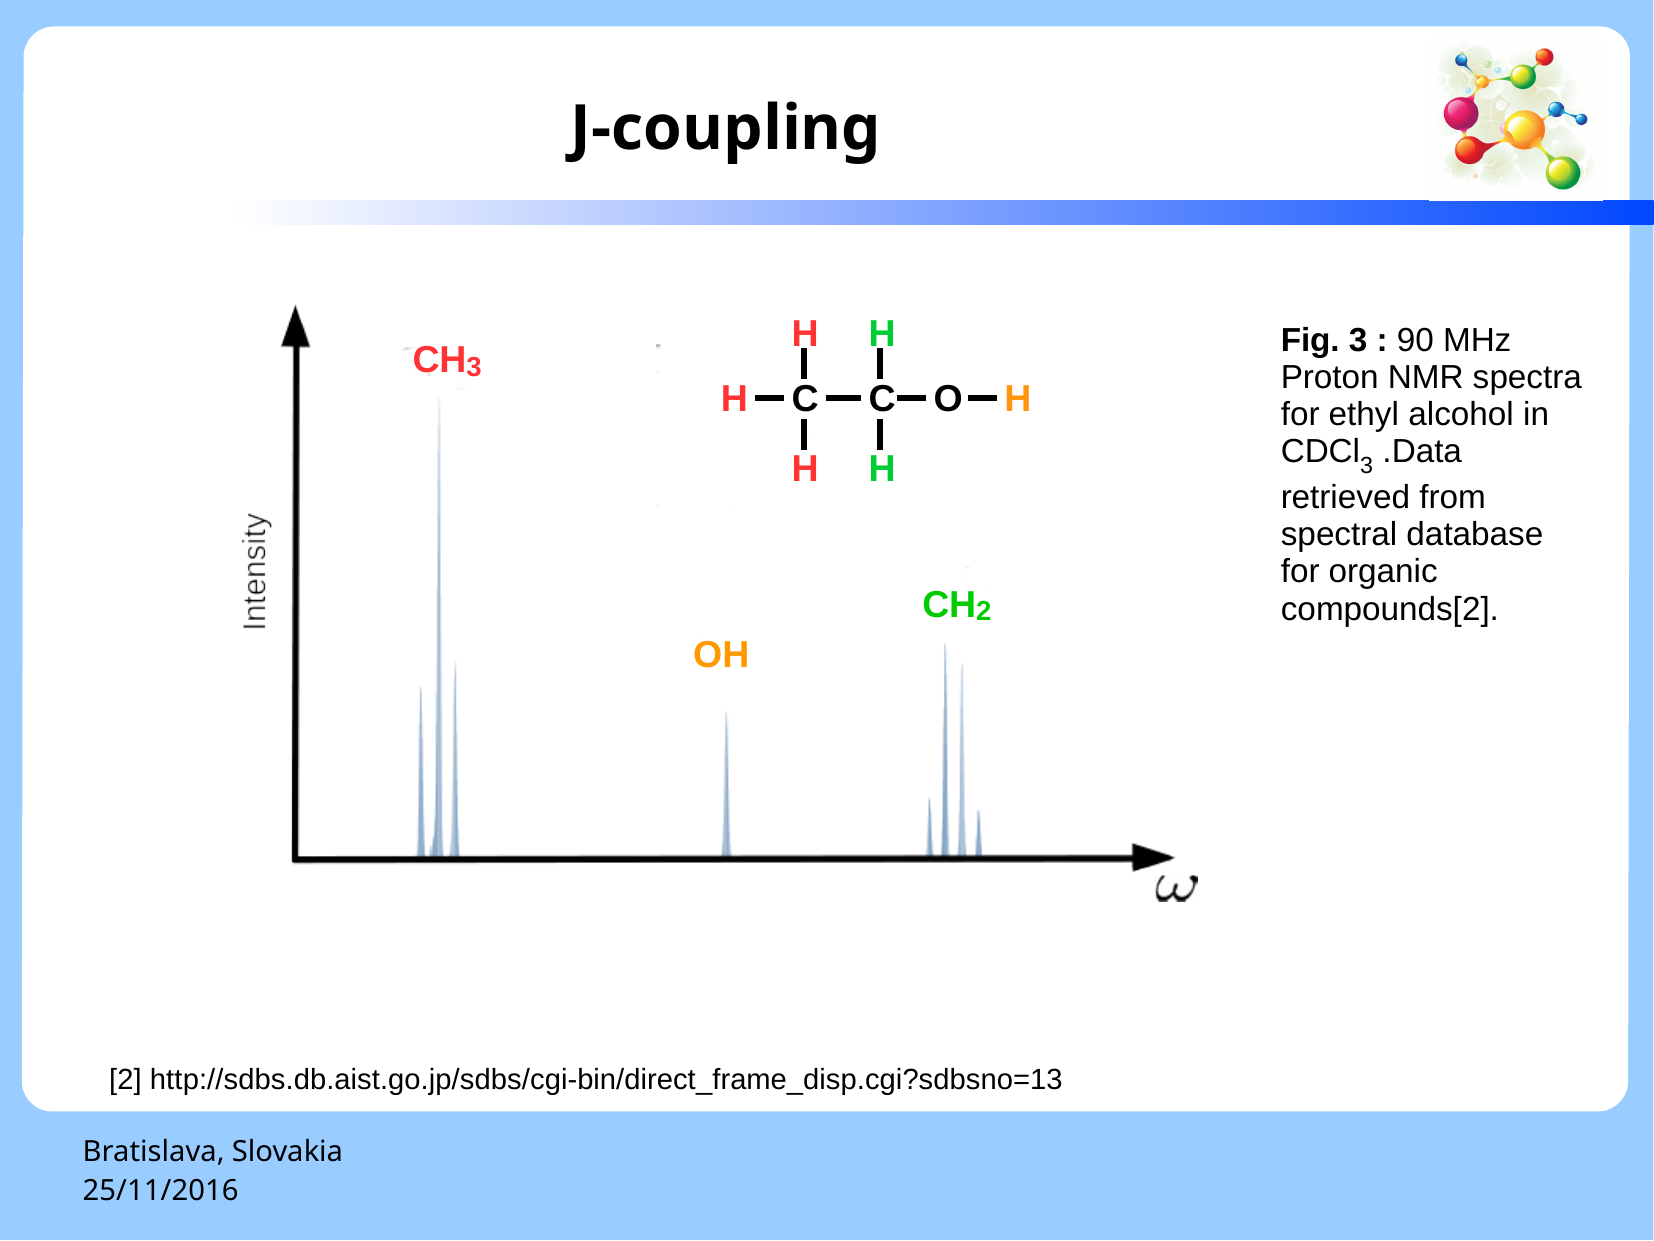

# J-coupling
H
H
H
C
C
O
H
H
H
Fig. 3 : 90 MHz Proton NMR spectra for ethyl alcohol in CDCl3 .Data retrieved from spectral database for organic compounds[2].
CH3
CH2
OH
[2] http://sdbs.db.aist.go.jp/sdbs/cgi-bin/direct_frame_disp.cgi?sdbsno=13